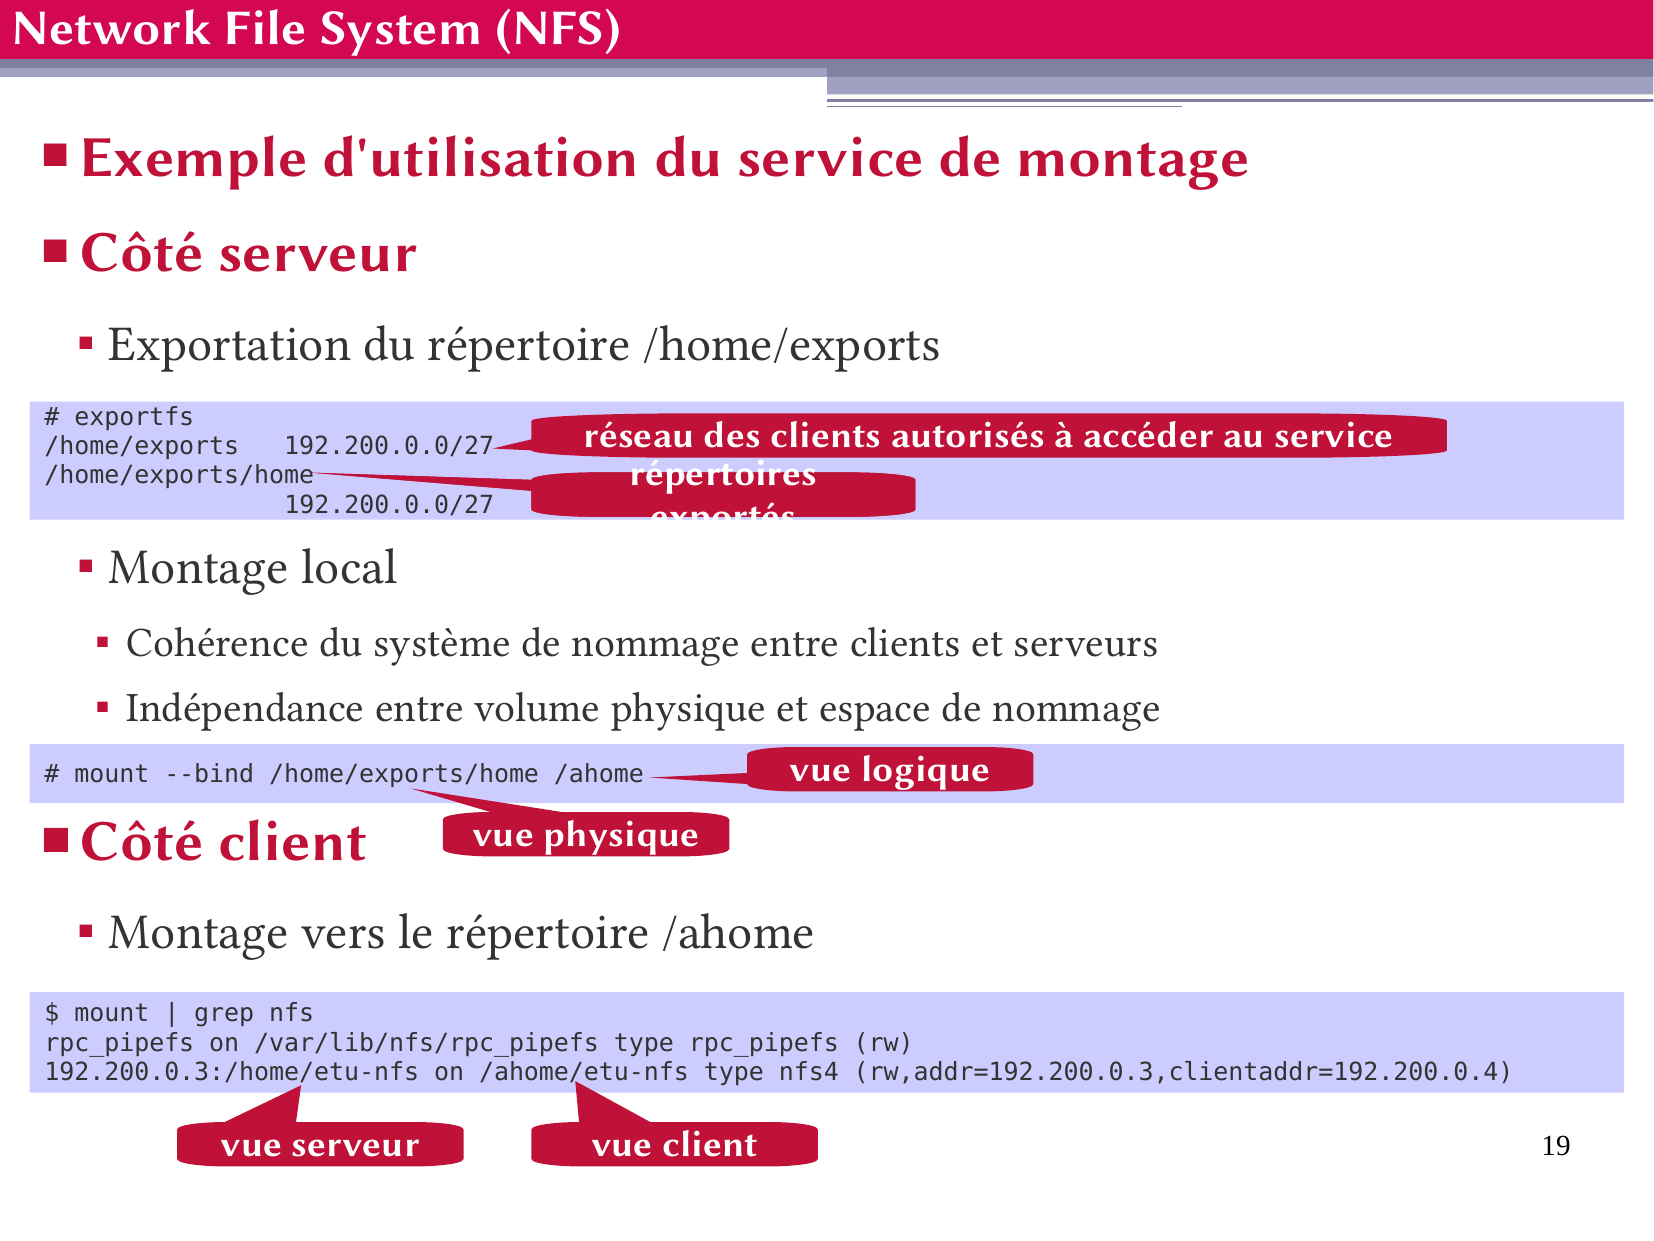

# Network File System (NFS)
Exemple d'utilisation du service de montage
Côté serveur
Exportation du répertoire /home/exports
Montage local
Cohérence du système de nommage entre clients et serveurs
Indépendance entre volume physique et espace de nommage
Côté client
Montage vers le répertoire /ahome
# exportfs
/home/exports 192.200.0.0/27
/home/exports/home
 192.200.0.0/27
réseau des clients autorisés à accéder au service
répertoires exportés
répertoires exportés
# mount --bind /home/exports/home /ahome
vue logique
vue physique
$ mount | grep nfs
rpc_pipefs on /var/lib/nfs/rpc_pipefs type rpc_pipefs (rw)
192.200.0.3:/home/etu-nfs on /ahome/etu-nfs type nfs4 (rw,addr=192.200.0.3,clientaddr=192.200.0.4)
vue serveur
vue client
19